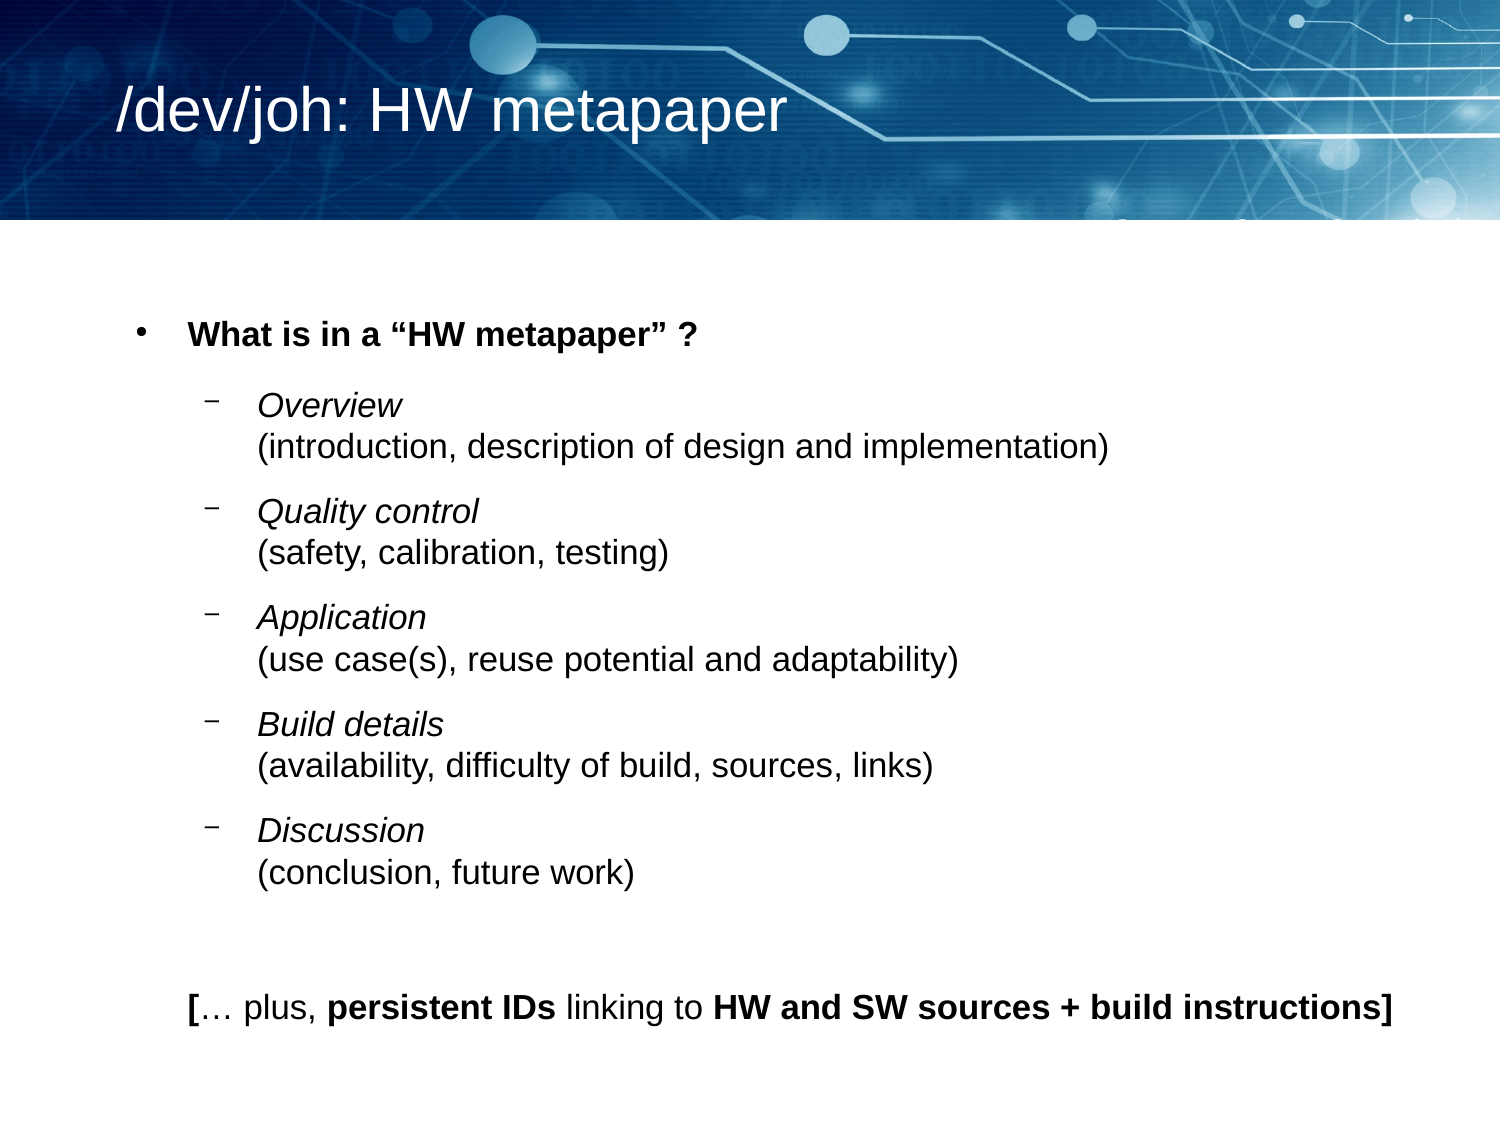

# /dev/joh: HW metapaper
What is in a “HW metapaper” ?
Overview
(introduction, description of design and implementation)
Quality control
(safety, calibration, testing)
Application
(use case(s), reuse potential and adaptability)
Build details
(availability, difficulty of build, sources, links)
Discussion
(conclusion, future work)
[… plus, persistent IDs linking to HW and SW sources + build instructions]